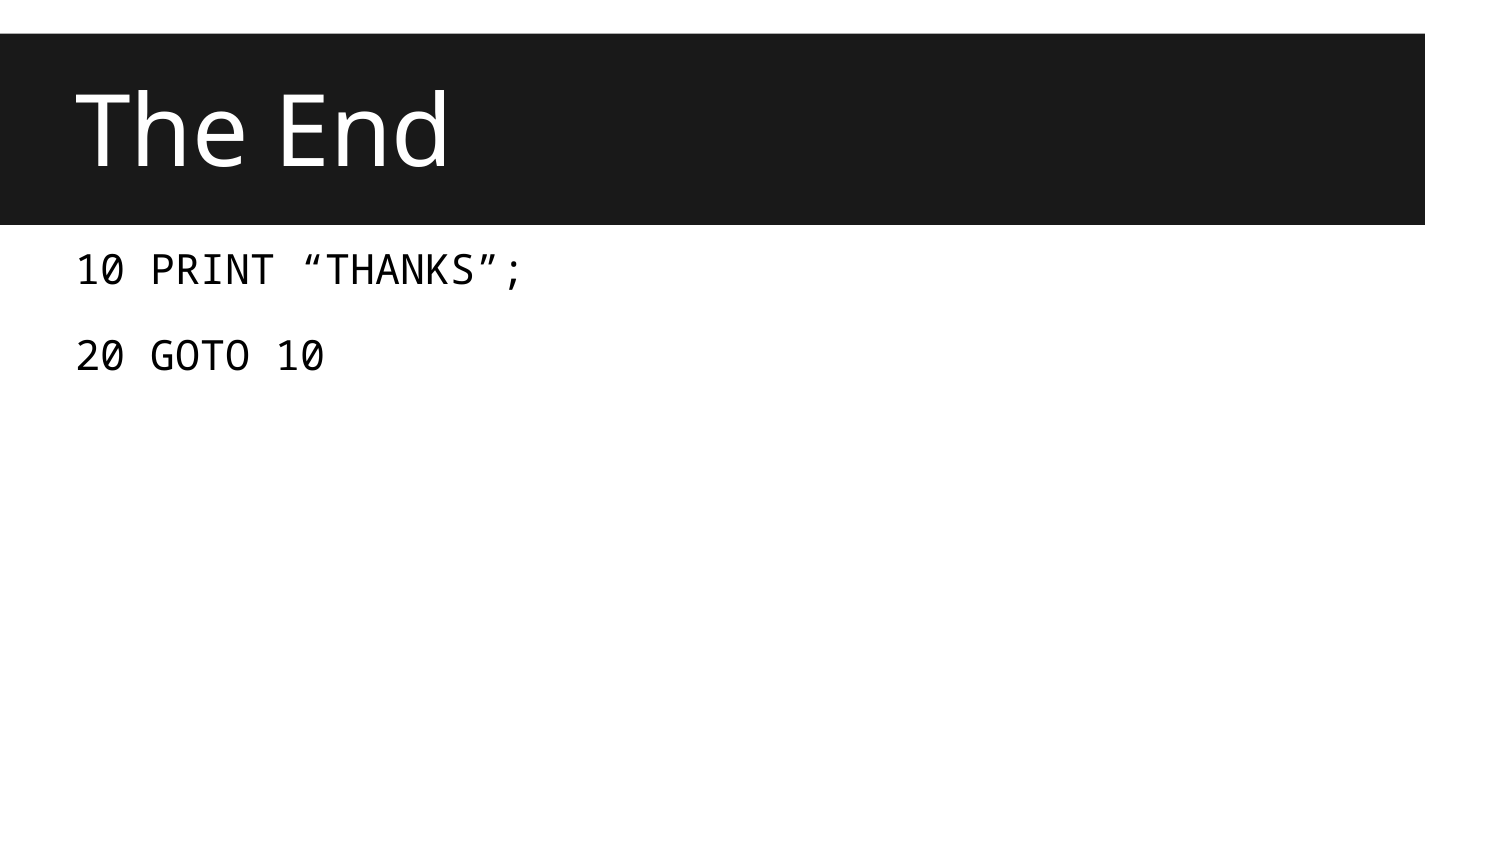

# The End
10 PRINT “THANKS”;
20 GOTO 10